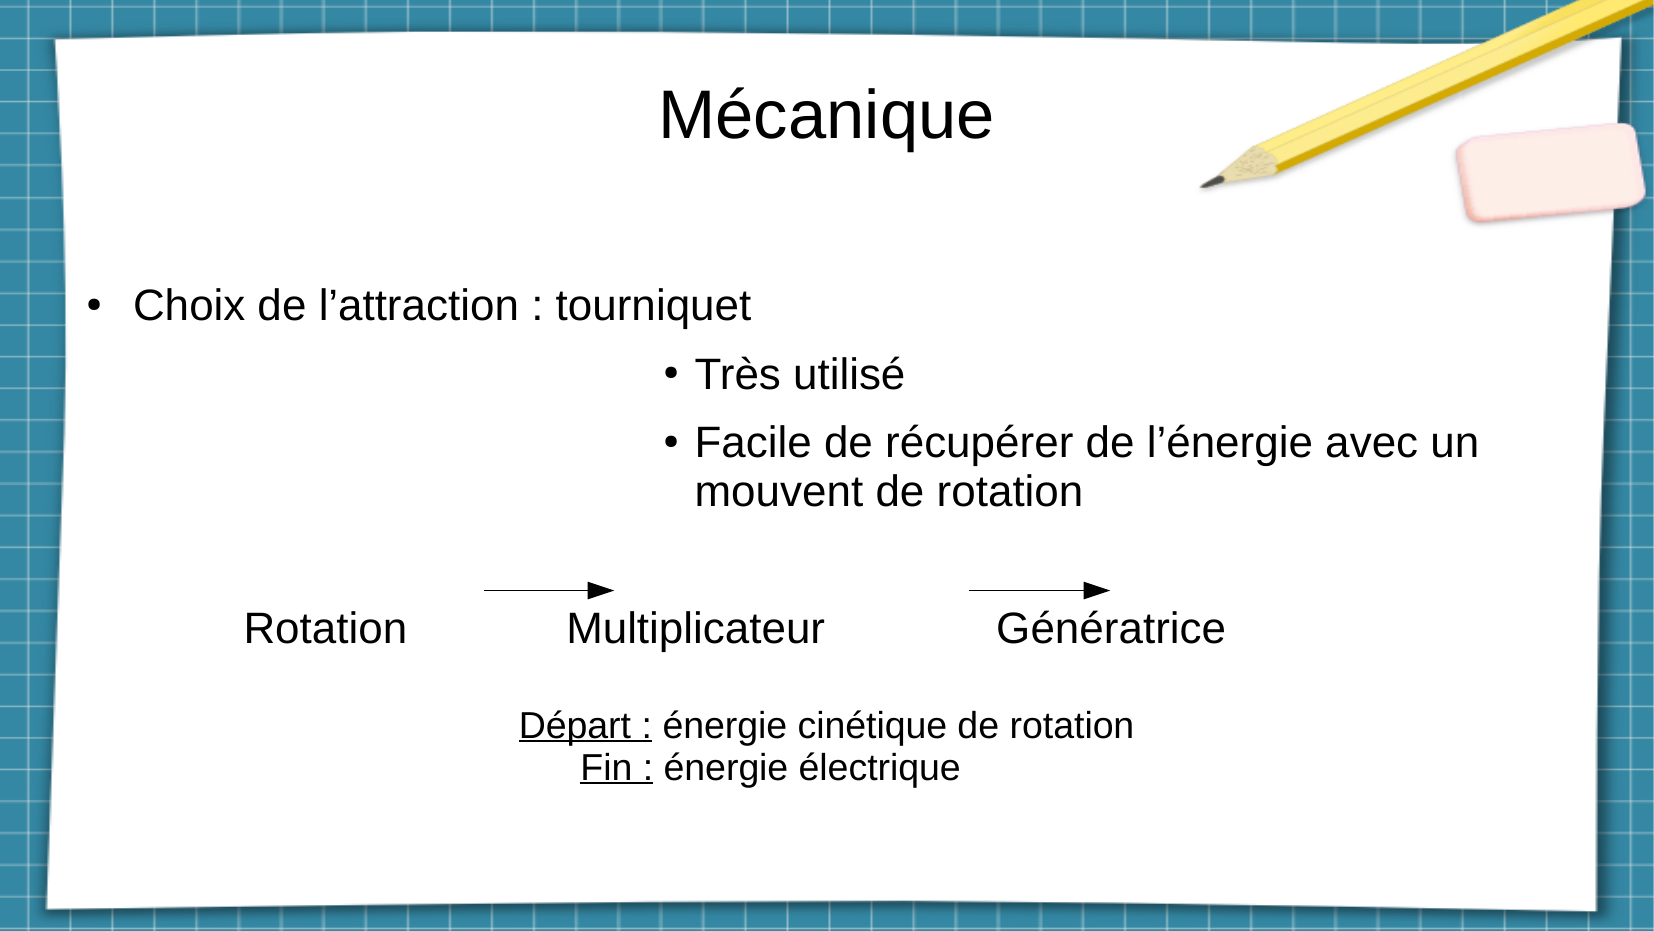

# Mécanique
Choix de l’attraction : tourniquet
Très utilisé
Facile de récupérer de l’énergie avec un mouvent de rotation
 Rotation Multiplicateur Génératrice
Départ : énergie cinétique de rotation
 Fin : énergie électrique